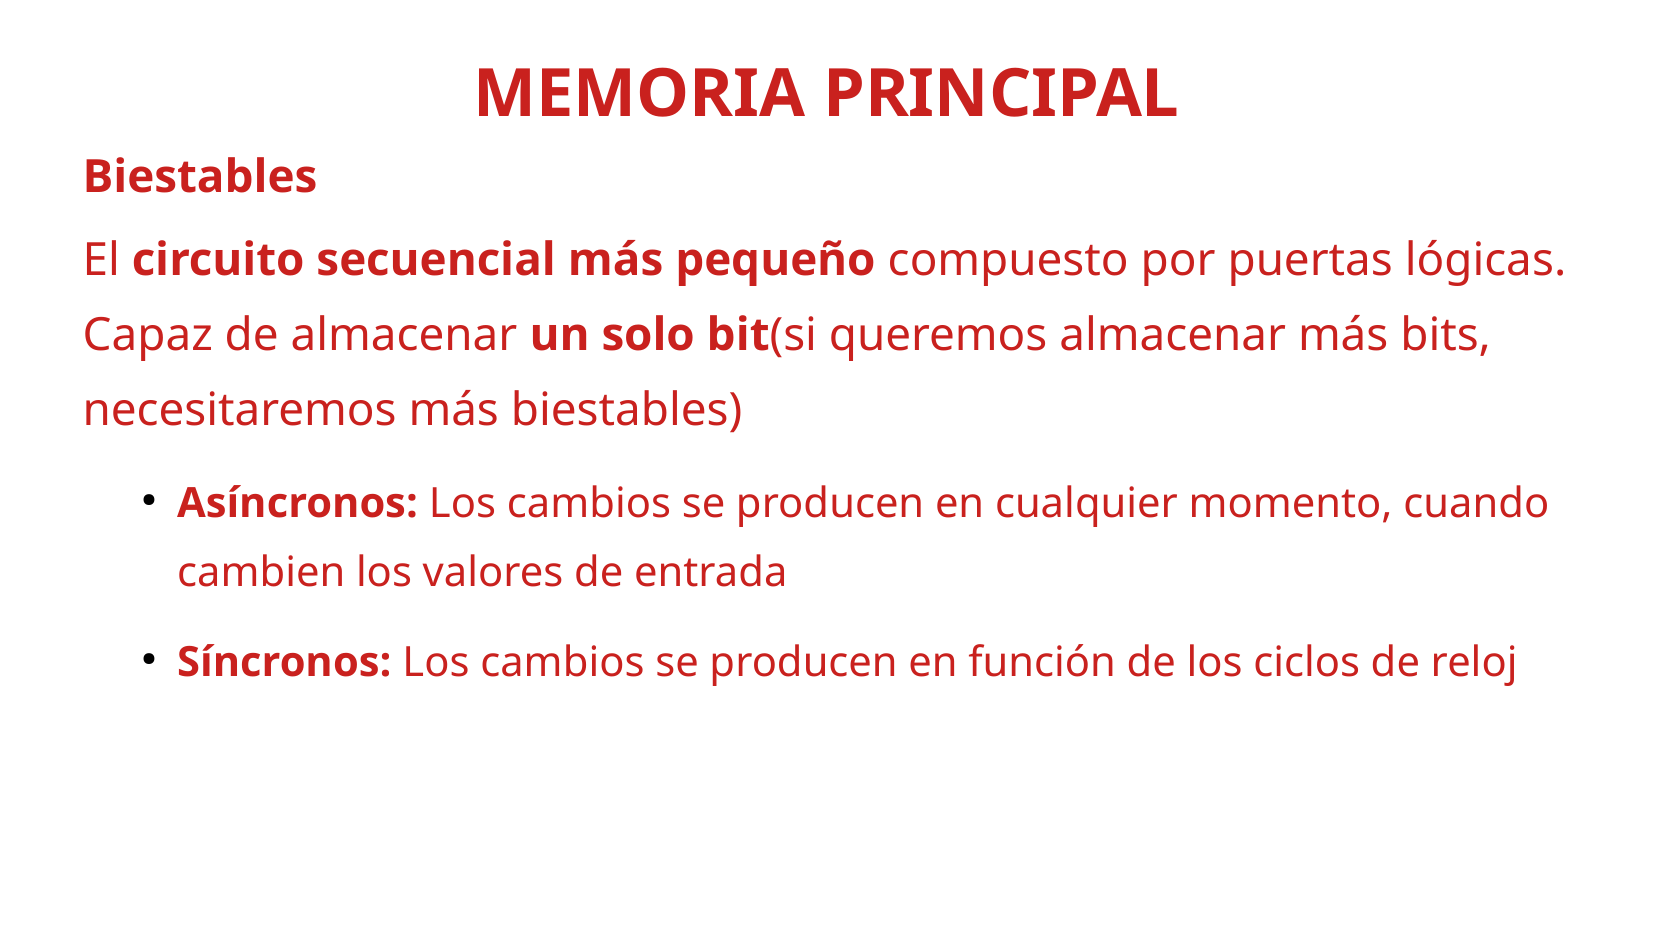

# MEMORIA PRINCIPAL
Biestables
El circuito secuencial más pequeño compuesto por puertas lógicas. Capaz de almacenar un solo bit(si queremos almacenar más bits, necesitaremos más biestables)
Asíncronos: Los cambios se producen en cualquier momento, cuando cambien los valores de entrada
Síncronos: Los cambios se producen en función de los ciclos de reloj